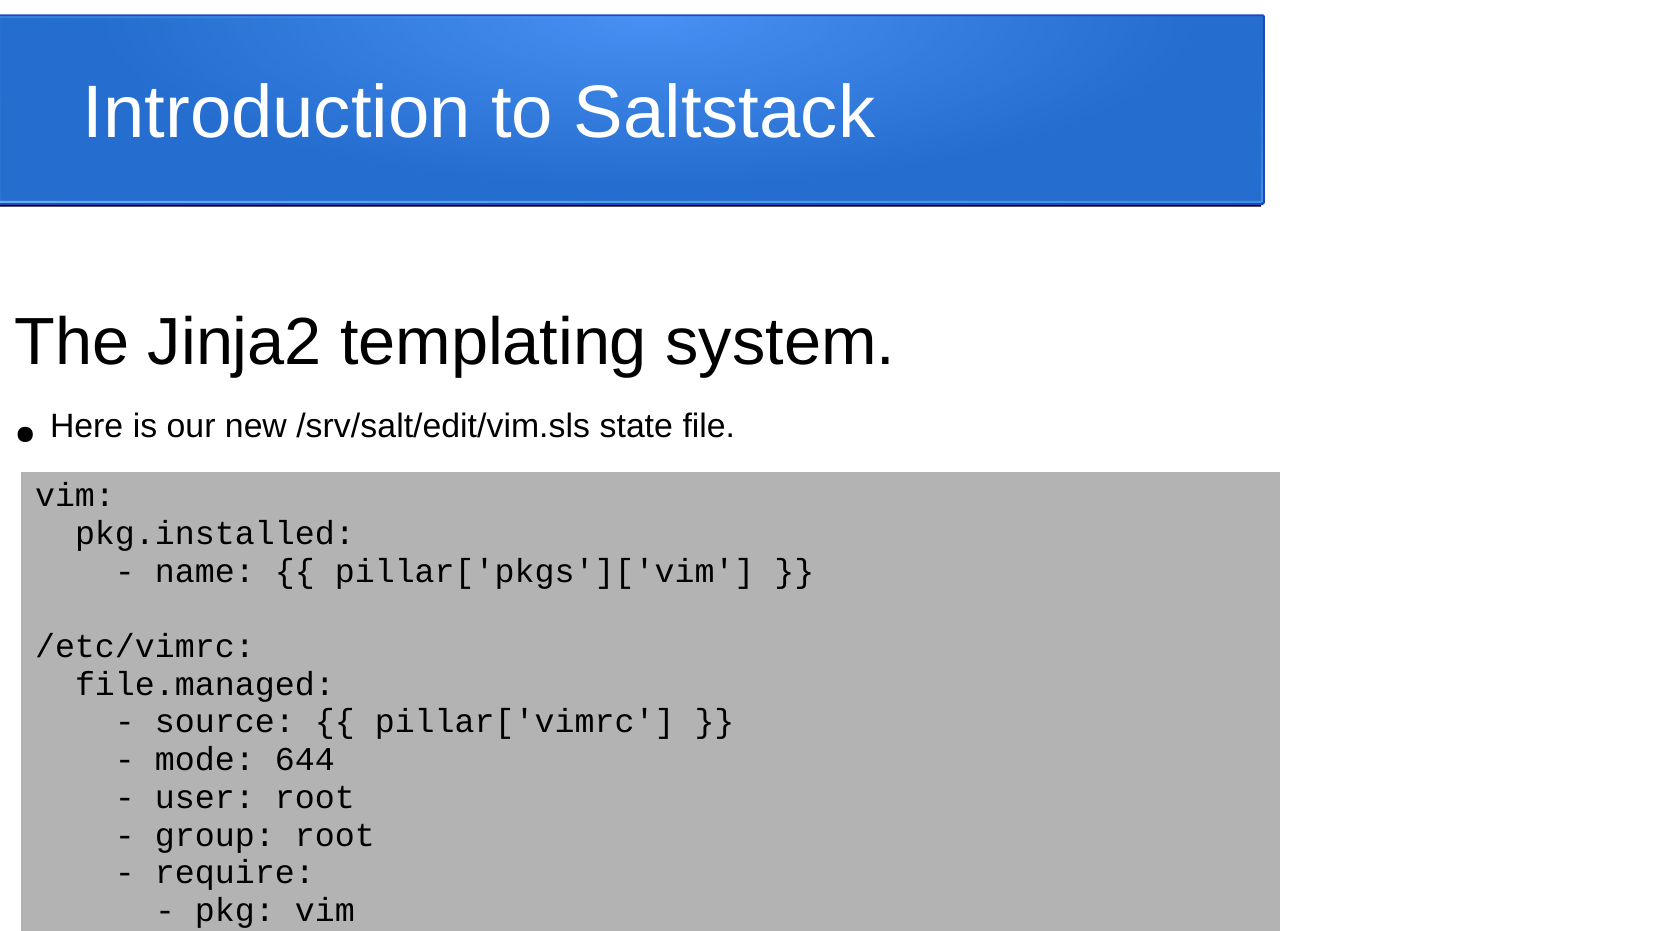

# Introduction to Saltstack
The Jinja2 templating system.
Here is our new /srv/salt/edit/vim.sls state file.
| vim: pkg.installed: - name: {{ pillar['pkgs']['vim'] }} /etc/vimrc: file.managed: - source: {{ pillar['vimrc'] }} - mode: 644 - user: root - group: root - require: - pkg: vim |
| --- |